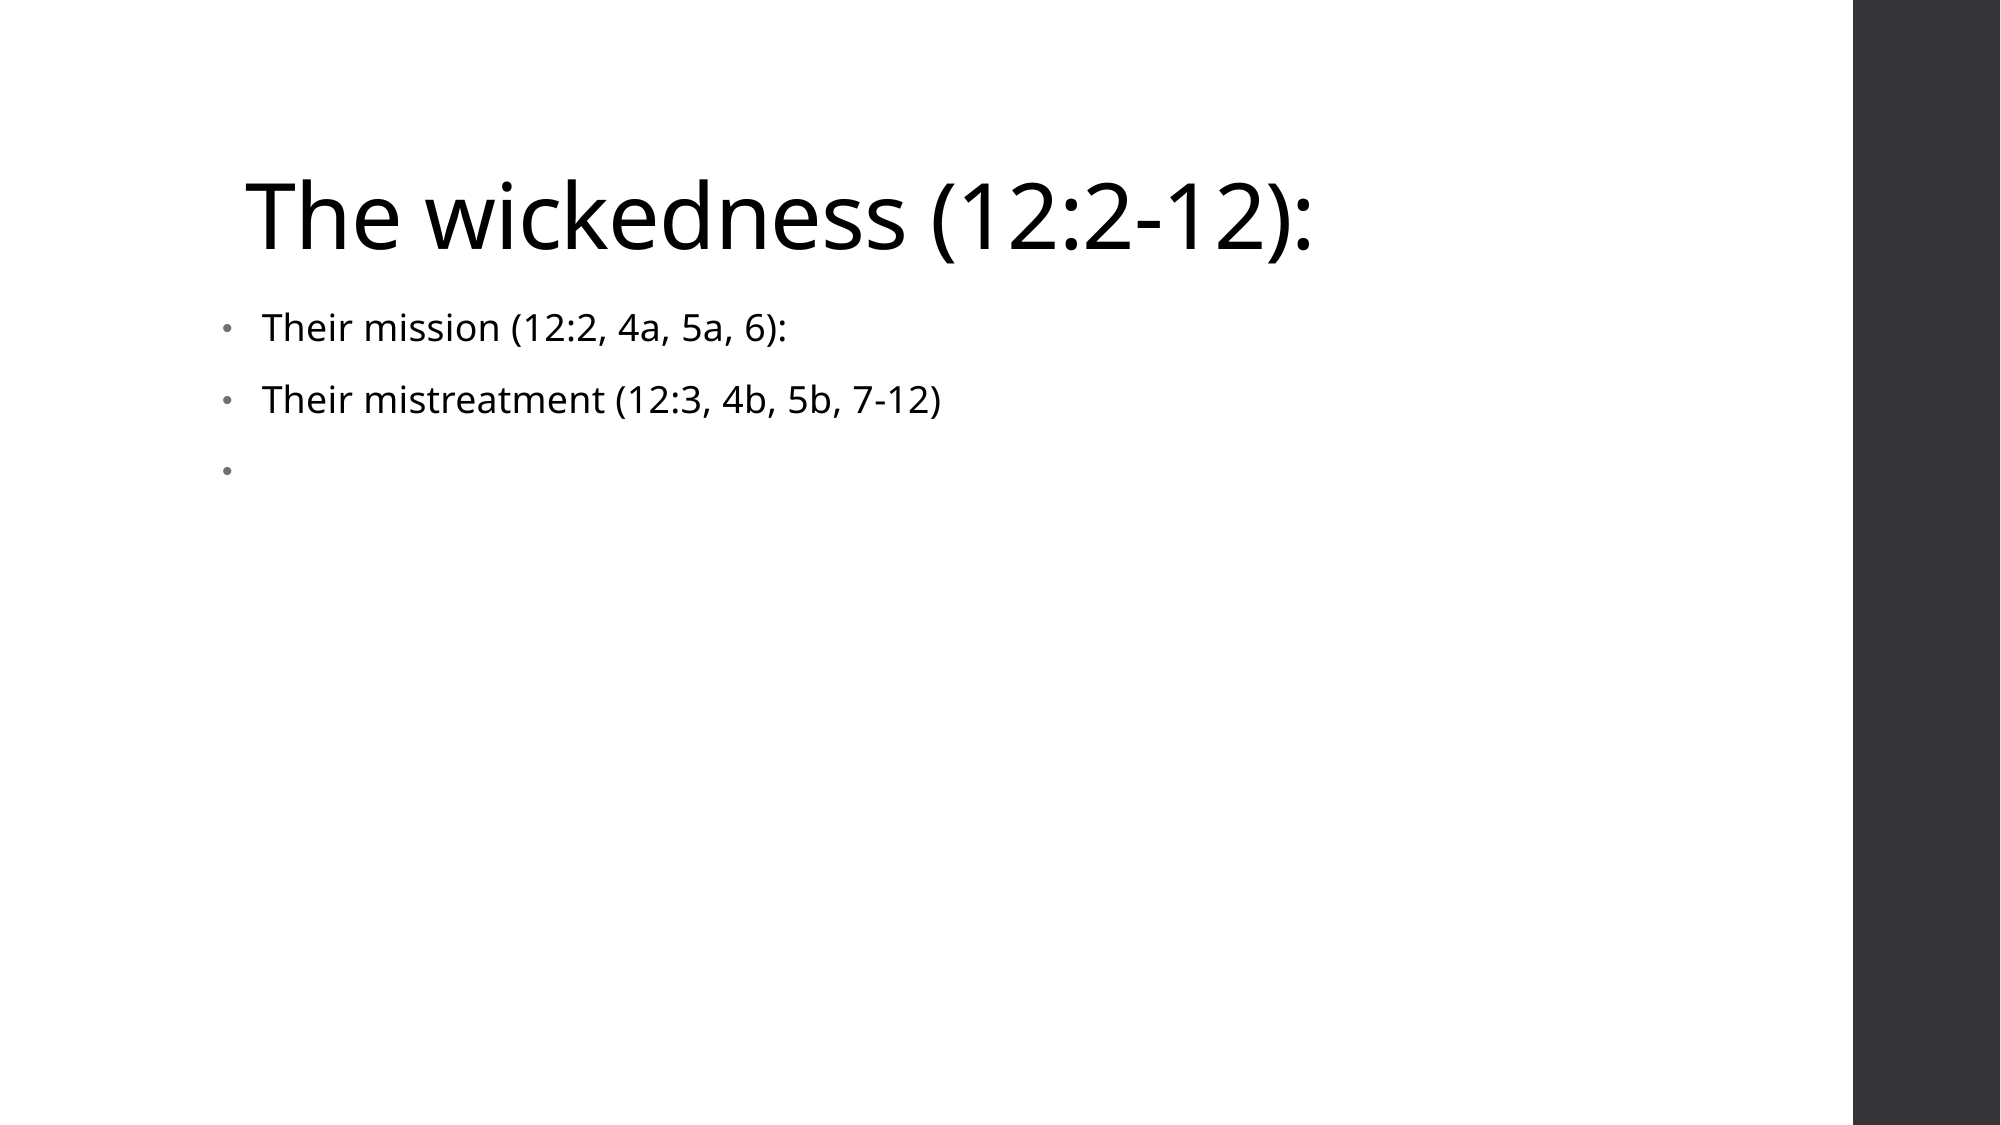

# The wickedness (12:2-12):
 Their mission (12:2, 4a, 5a, 6):
 Their mistreatment (12:3, 4b, 5b, 7-12)